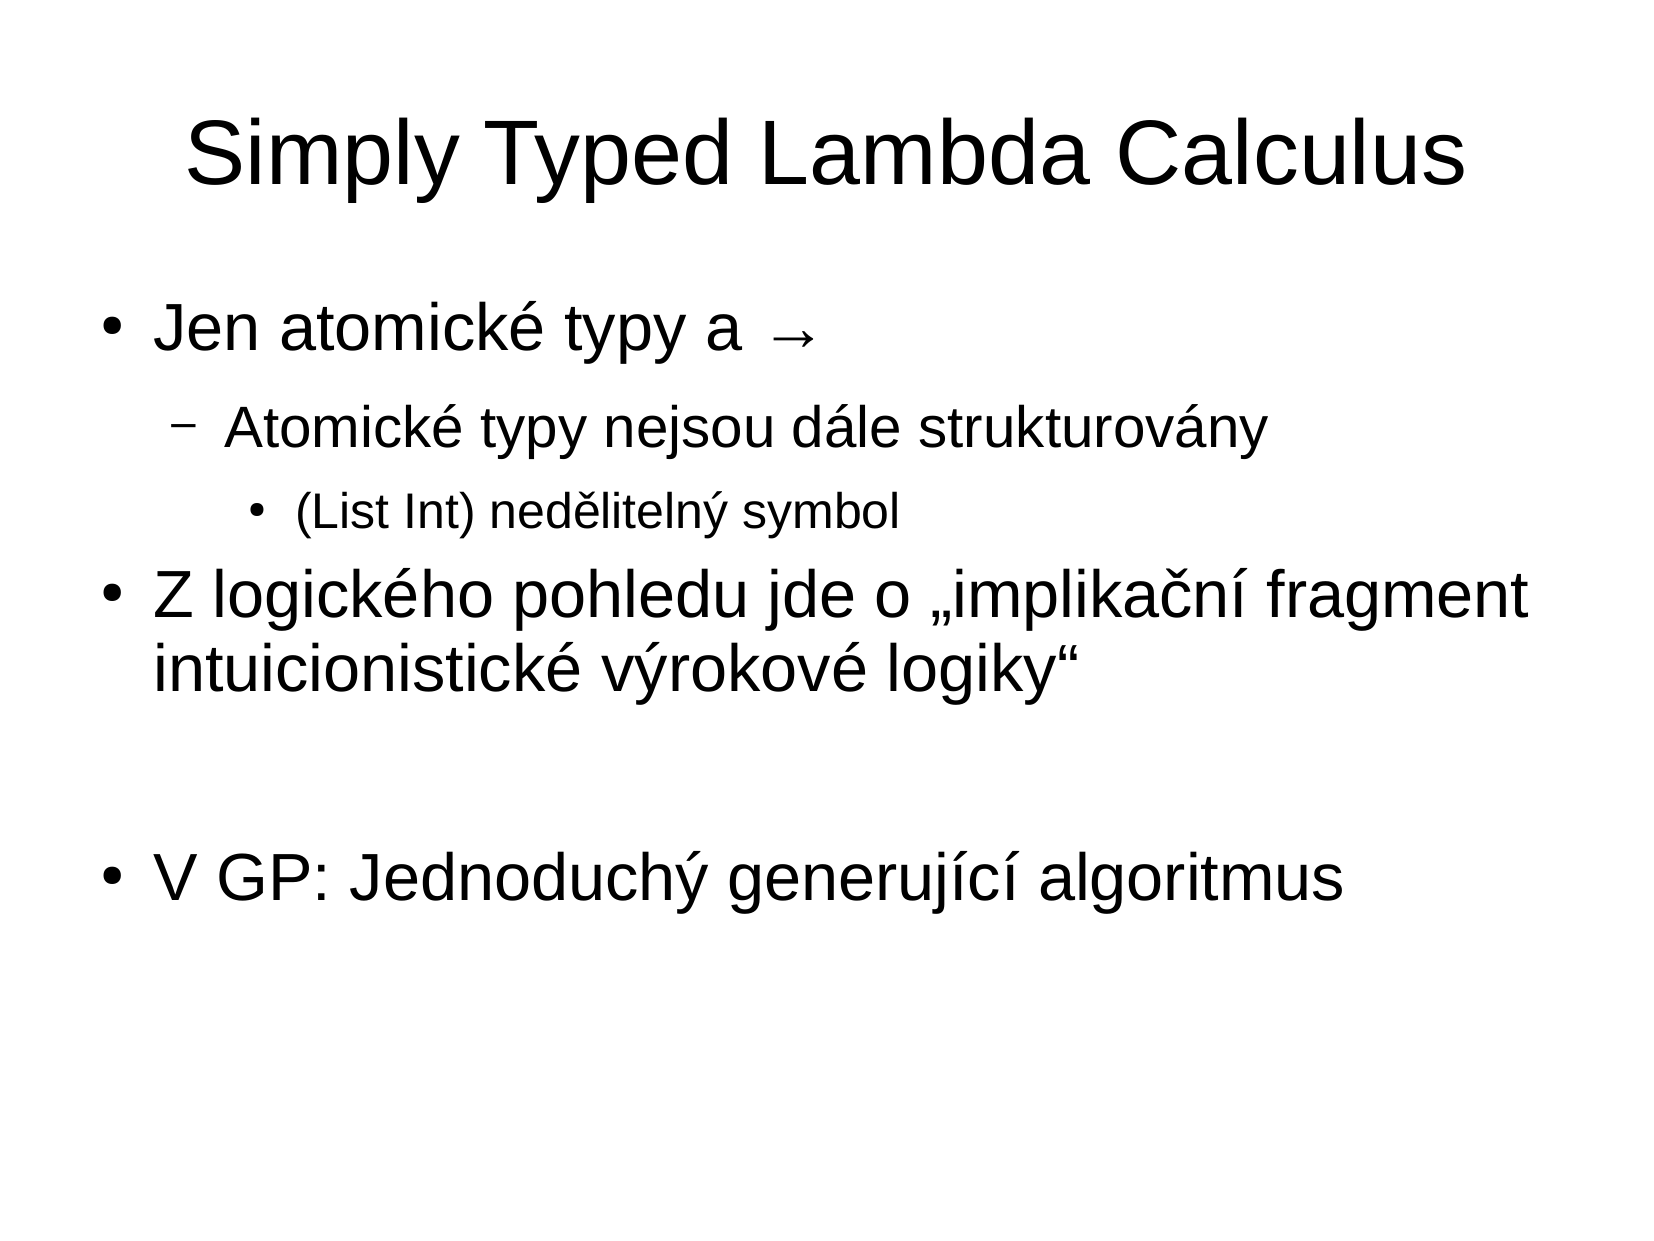

# Simply Typed Lambda Calculus
Jen atomické typy a →
Atomické typy nejsou dále strukturovány
(List Int) nedělitelný symbol
Z logického pohledu jde o „implikační fragment intuicionistické výrokové logiky“
V GP: Jednoduchý generující algoritmus